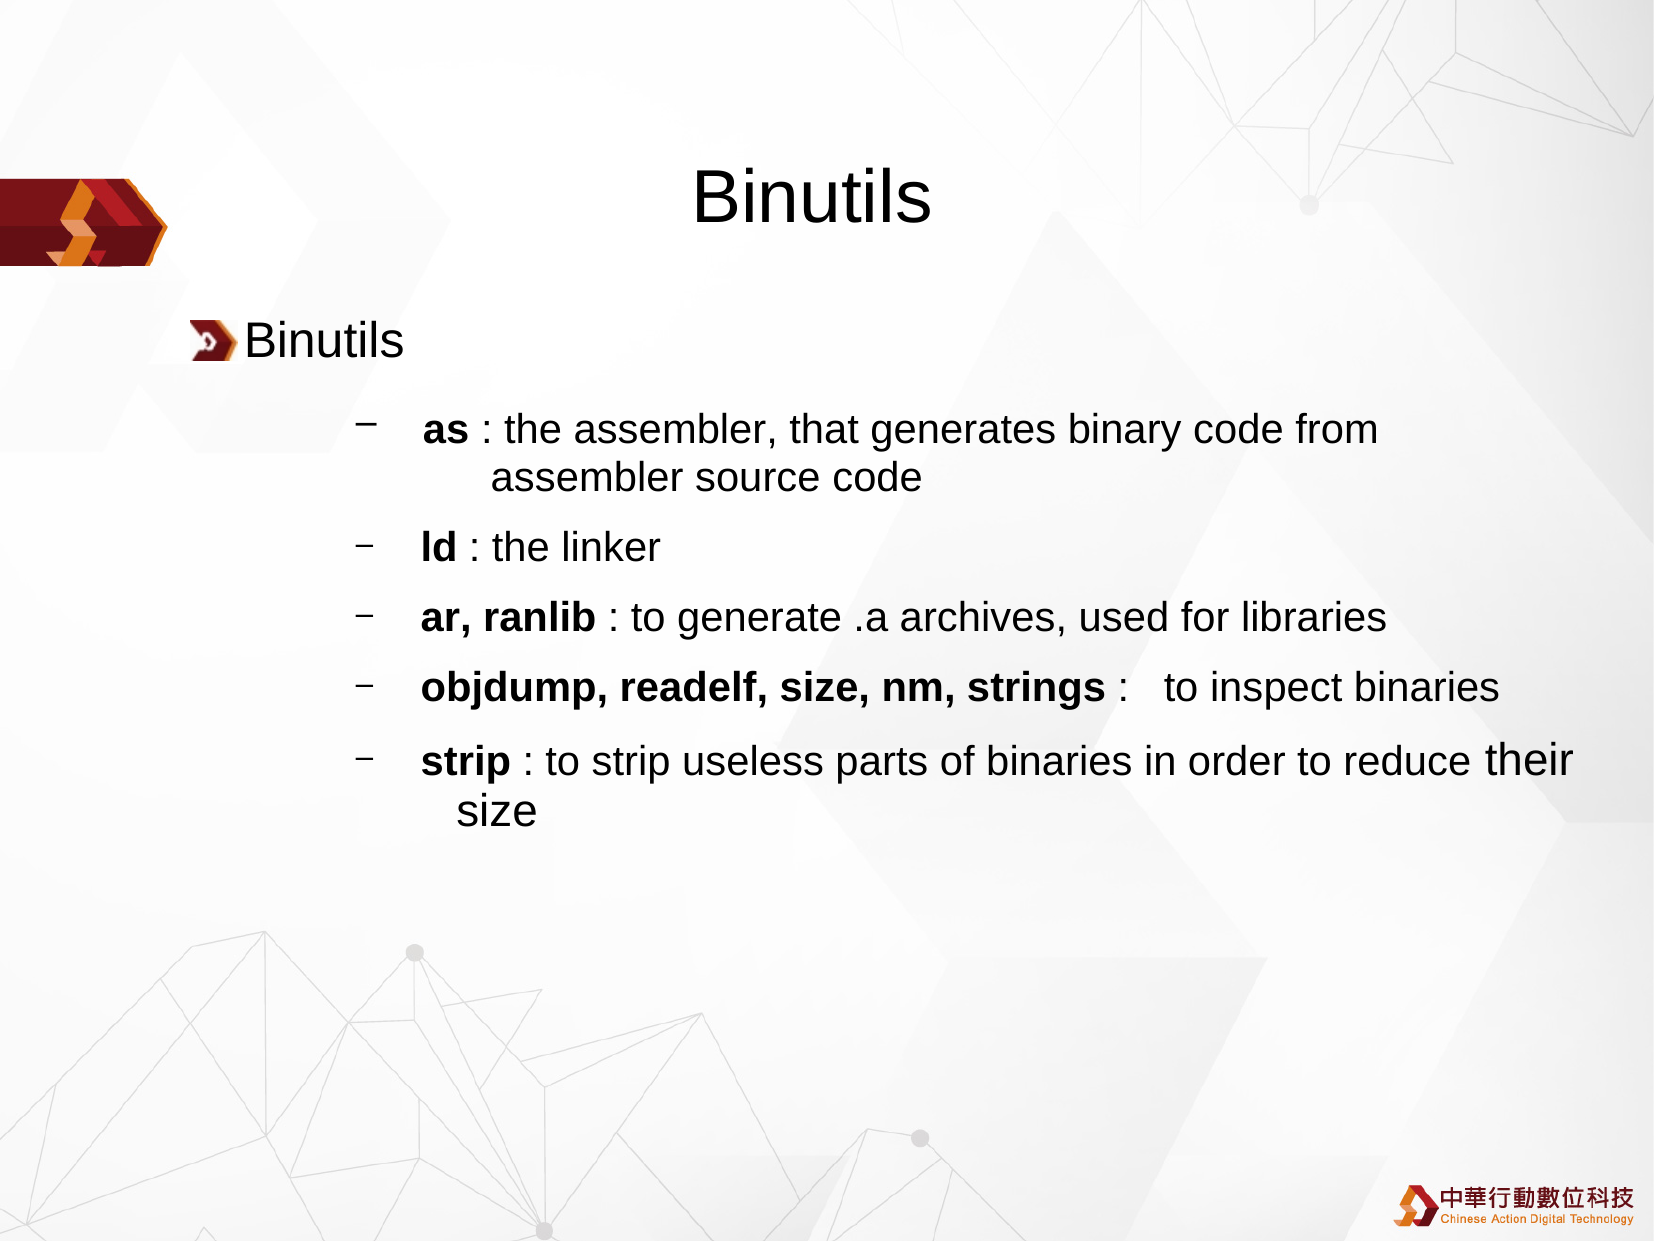

# Binutils
Binutils
 as : the assembler, that generates binary code from
 assembler source code
 ld : the linker
 ar, ranlib : to generate .a archives, used for libraries
 objdump, readelf, size, nm, strings : to inspect binaries
 strip : to strip useless parts of binaries in order to reduce their size